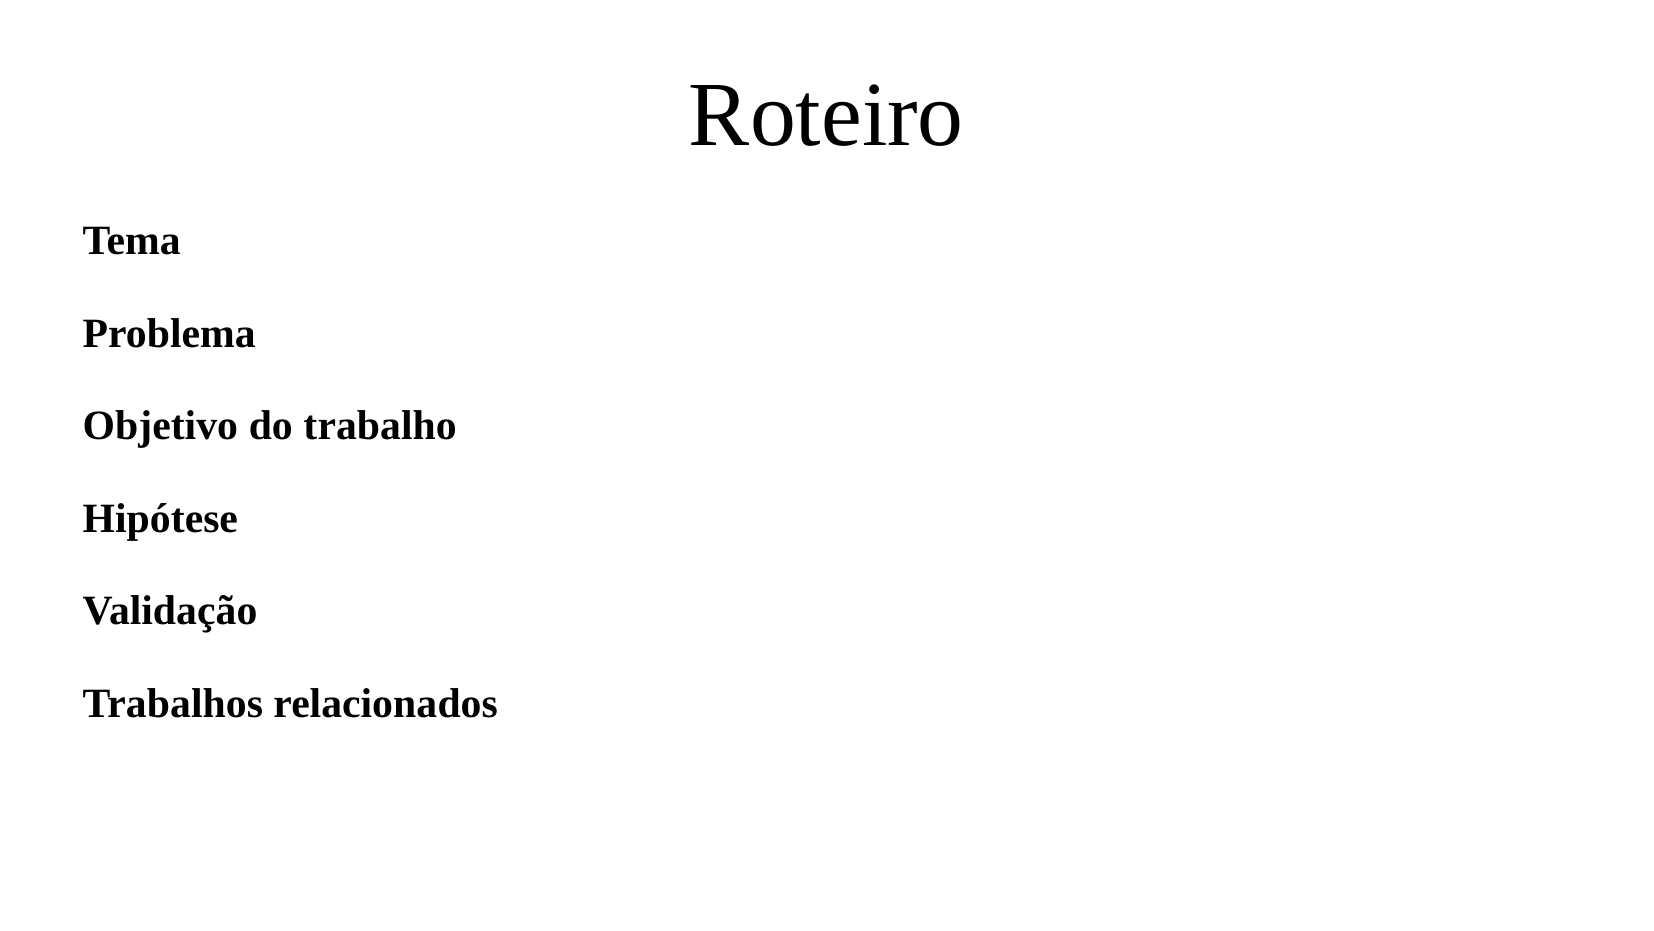

Roteiro
# Tema
Problema
Objetivo do trabalho
Hipótese
Validação
Trabalhos relacionados